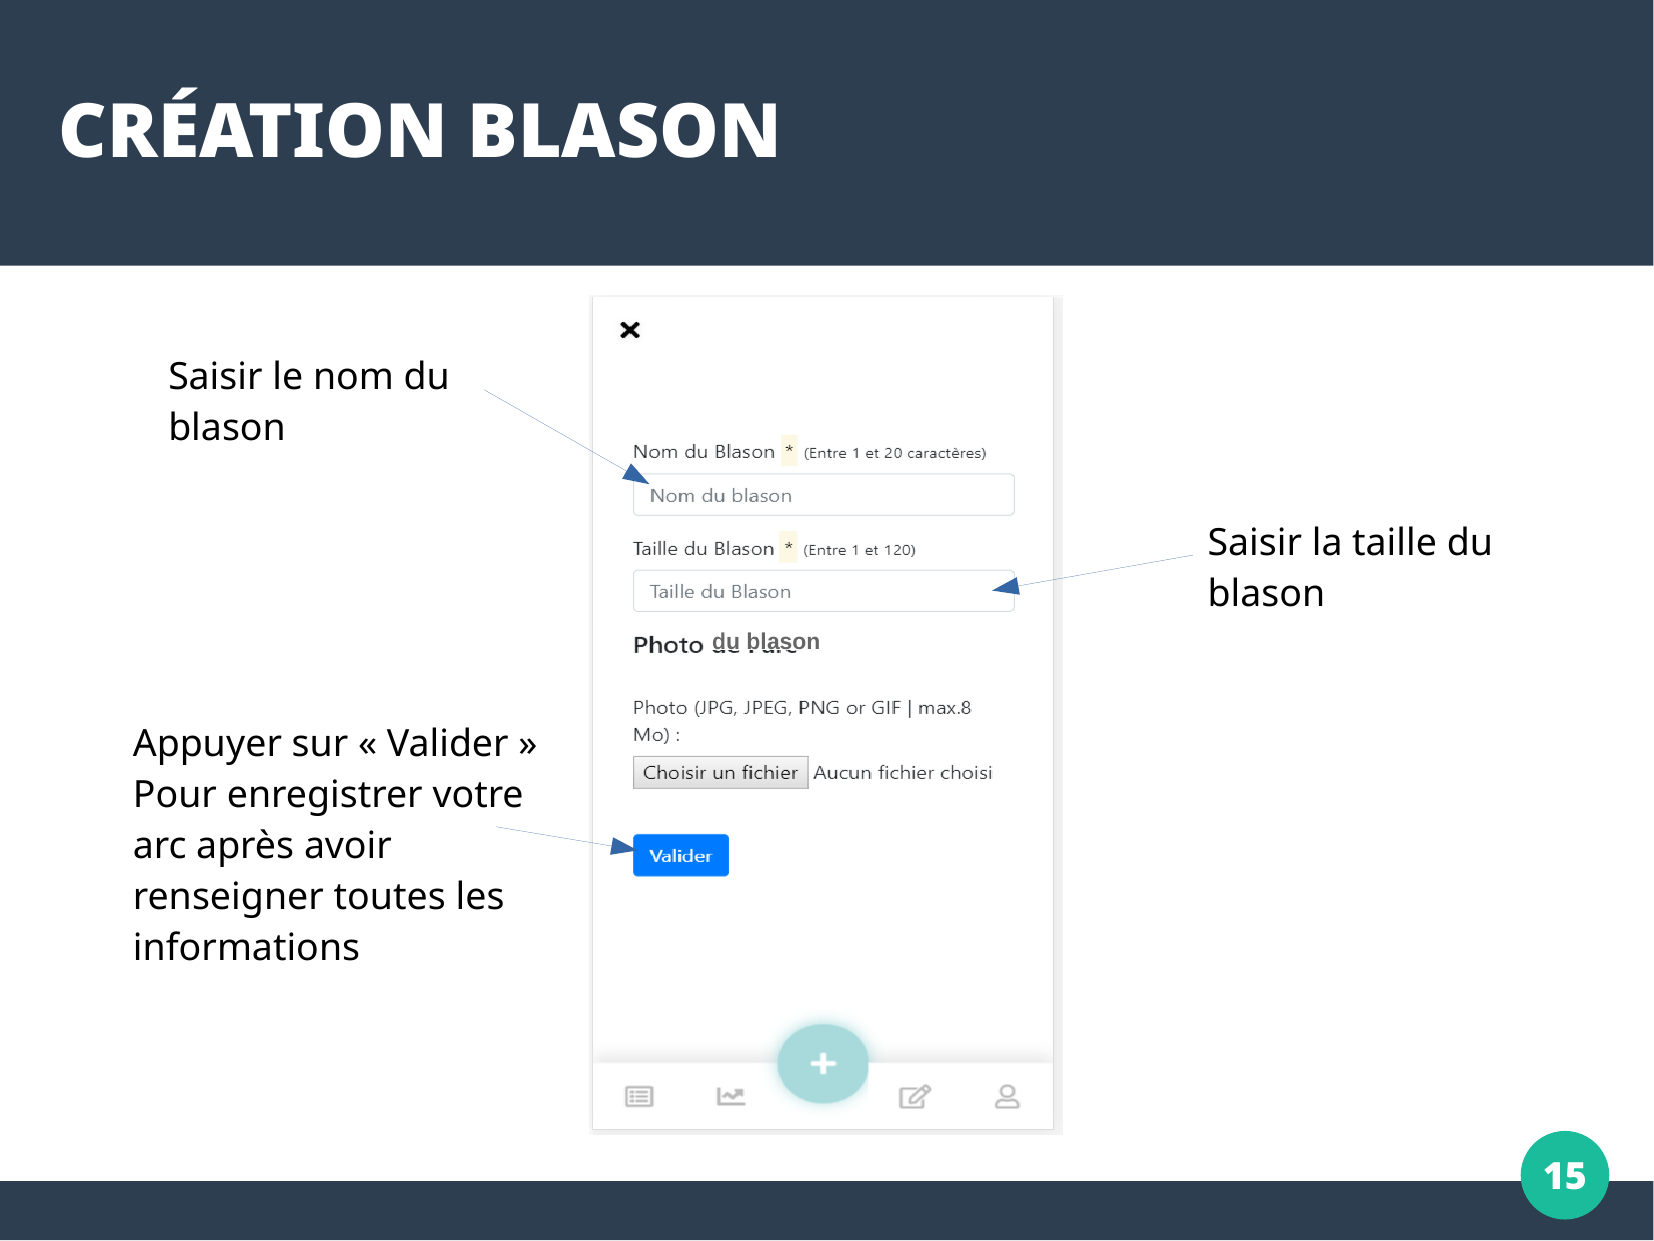

# CRÉATION BLASON
Saisir le nom du blason
Saisir la taille du blason
 du blason
Appuyer sur « Valider »
Pour enregistrer votre arc après avoir renseigner toutes les informations
15